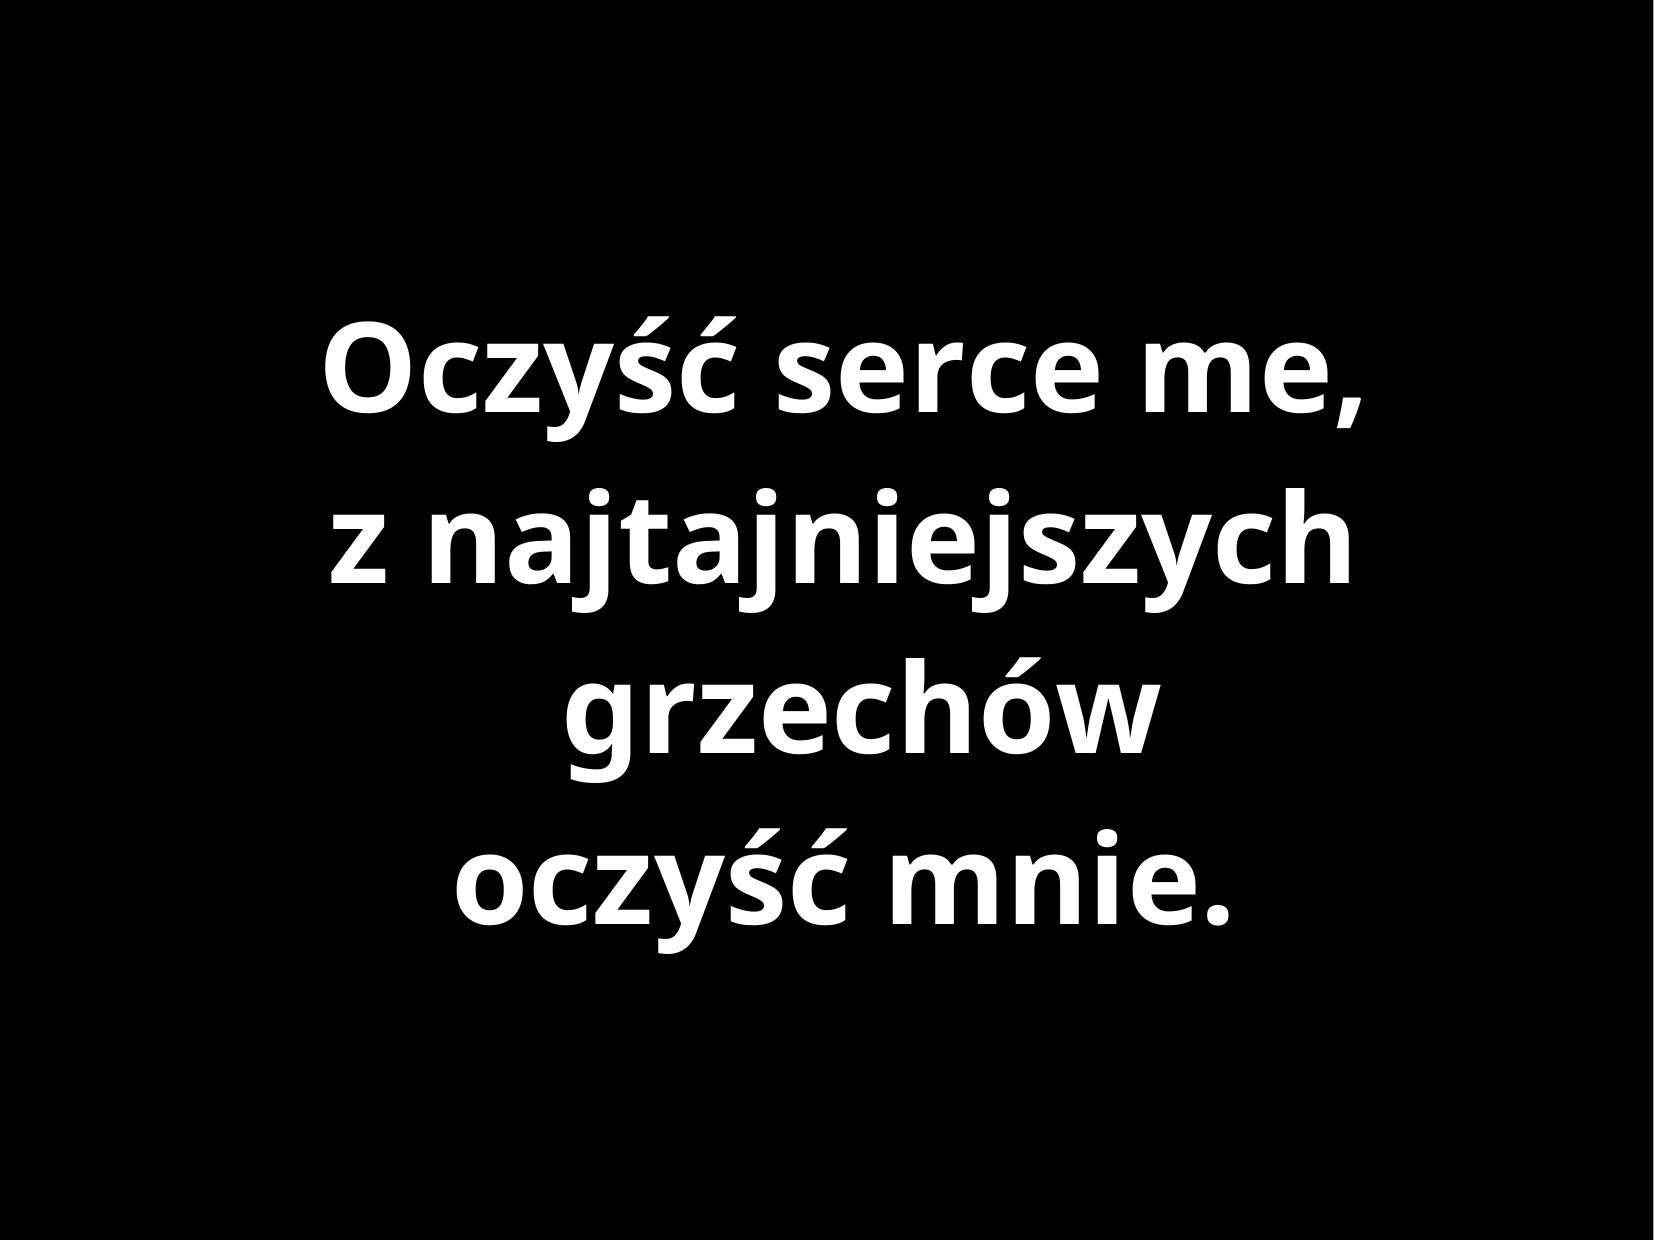

# Oczyść serce me,
z najtajniejszych grzechów
oczyść mnie.